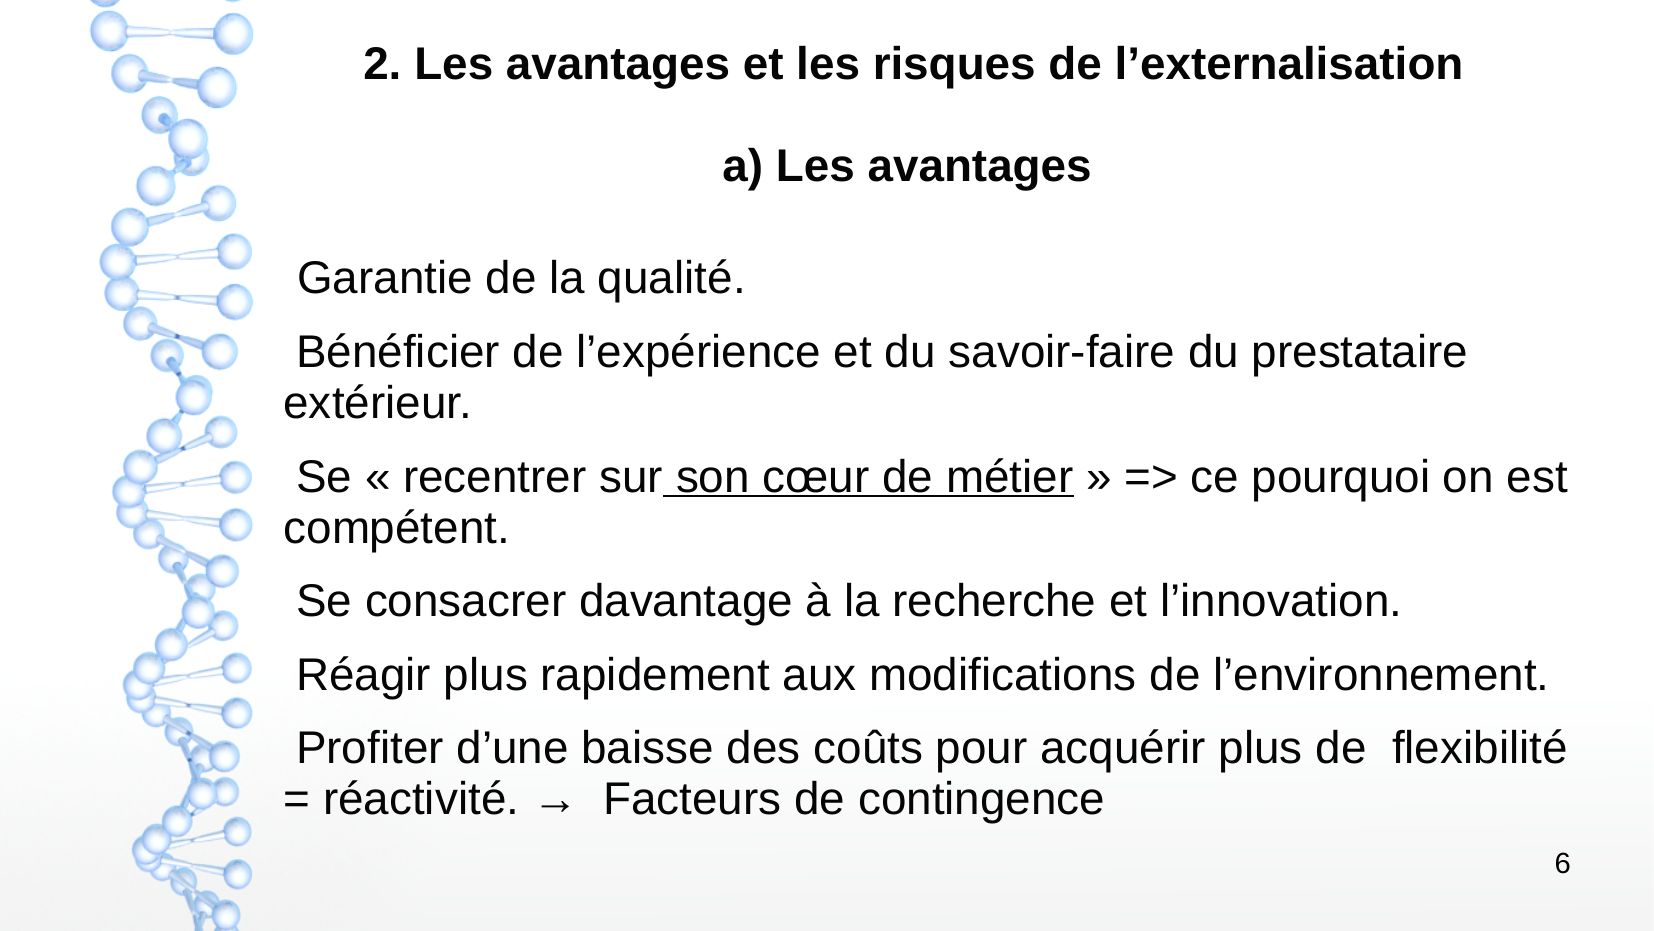

# 2. Les avantages et les risques de l’externalisation a) Les avantages
 Garantie de la qualité.
 Bénéficier de l’expérience et du savoir-faire du prestataire extérieur.
 Se « recentrer sur son cœur de métier » => ce pourquoi on est compétent.
 Se consacrer davantage à la recherche et l’innovation.
 Réagir plus rapidement aux modifications de l’environnement.
 Profiter d’une baisse des coûts pour acquérir plus de flexibilité = réactivité. → Facteurs de contingence
6